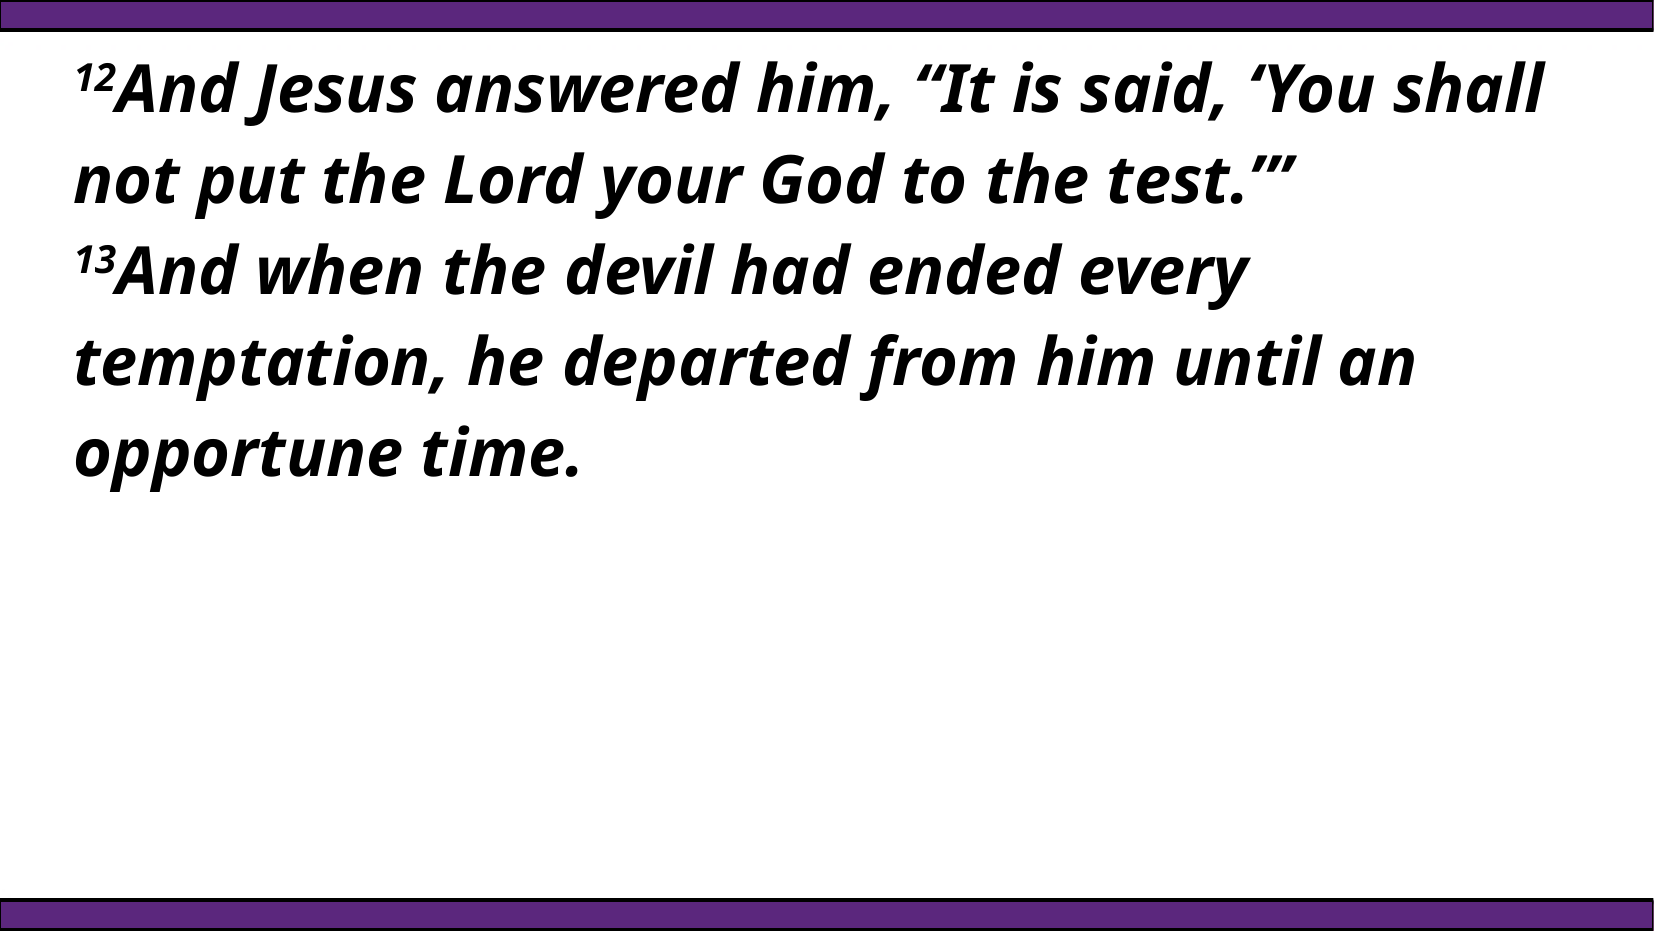

12And Jesus answered him, “It is said, ‘You shall not put the Lord your God to the test.’”
13And when the devil had ended every temptation, he departed from him until an opportune time.